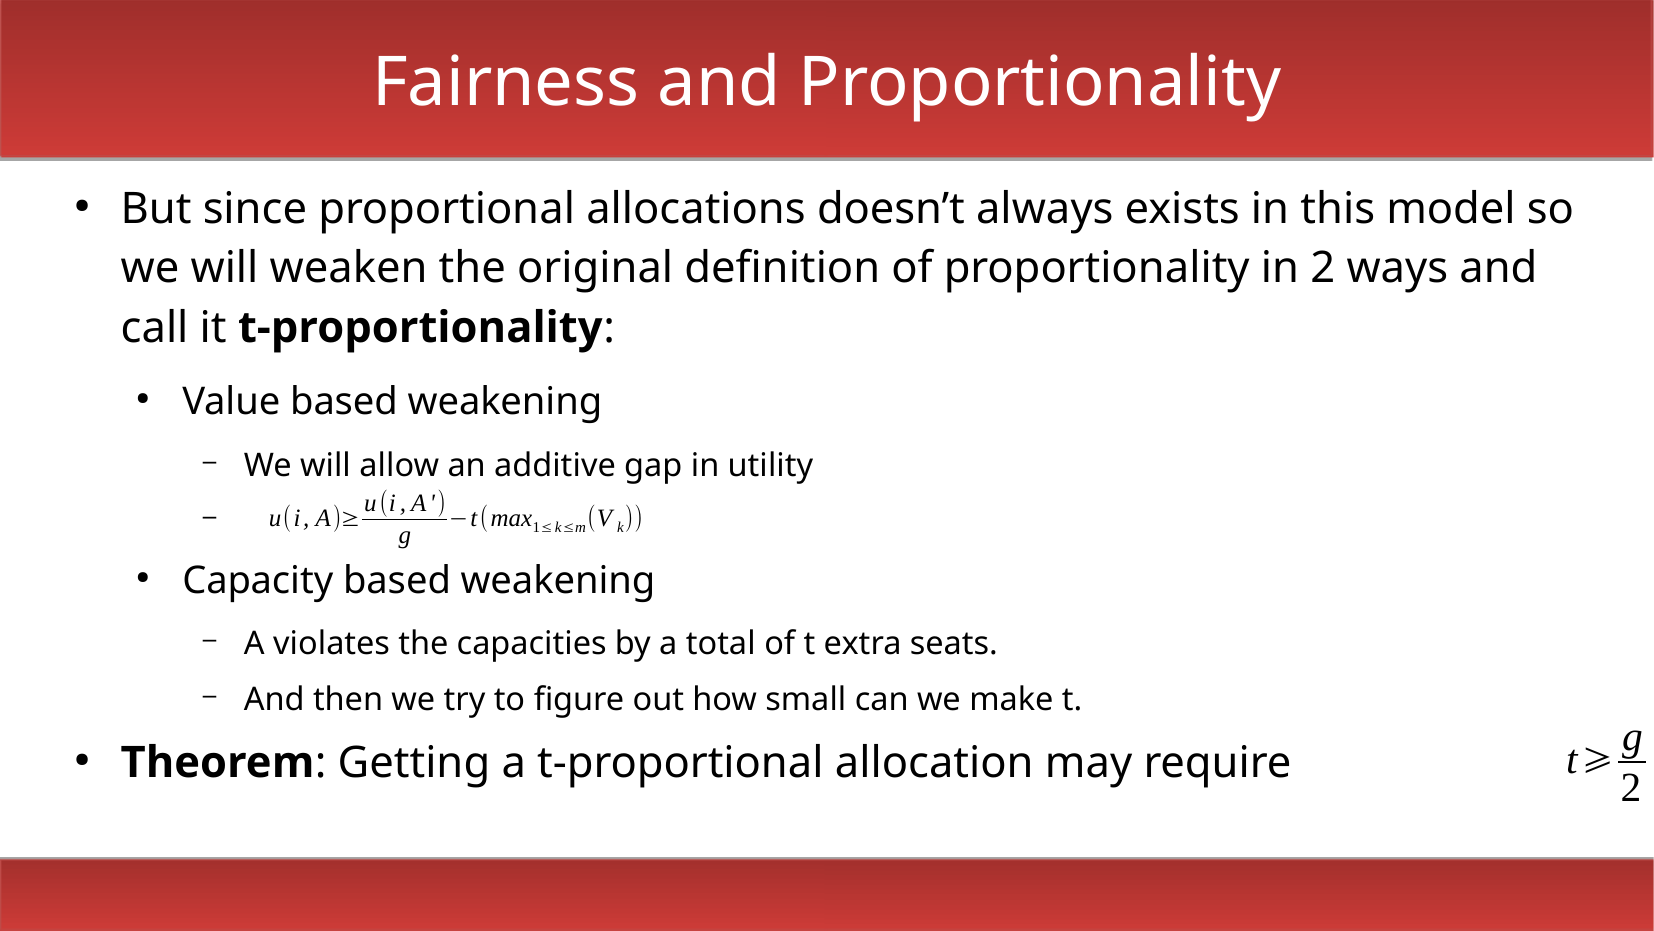

# Fairness and Proportionality
But since proportional allocations doesn’t always exists in this model so we will weaken the original definition of proportionality in 2 ways and call it t-proportionality:
Value based weakening
We will allow an additive gap in utility
Capacity based weakening
A violates the capacities by a total of t extra seats.
And then we try to figure out how small can we make t.
Theorem: Getting a t-proportional allocation may require